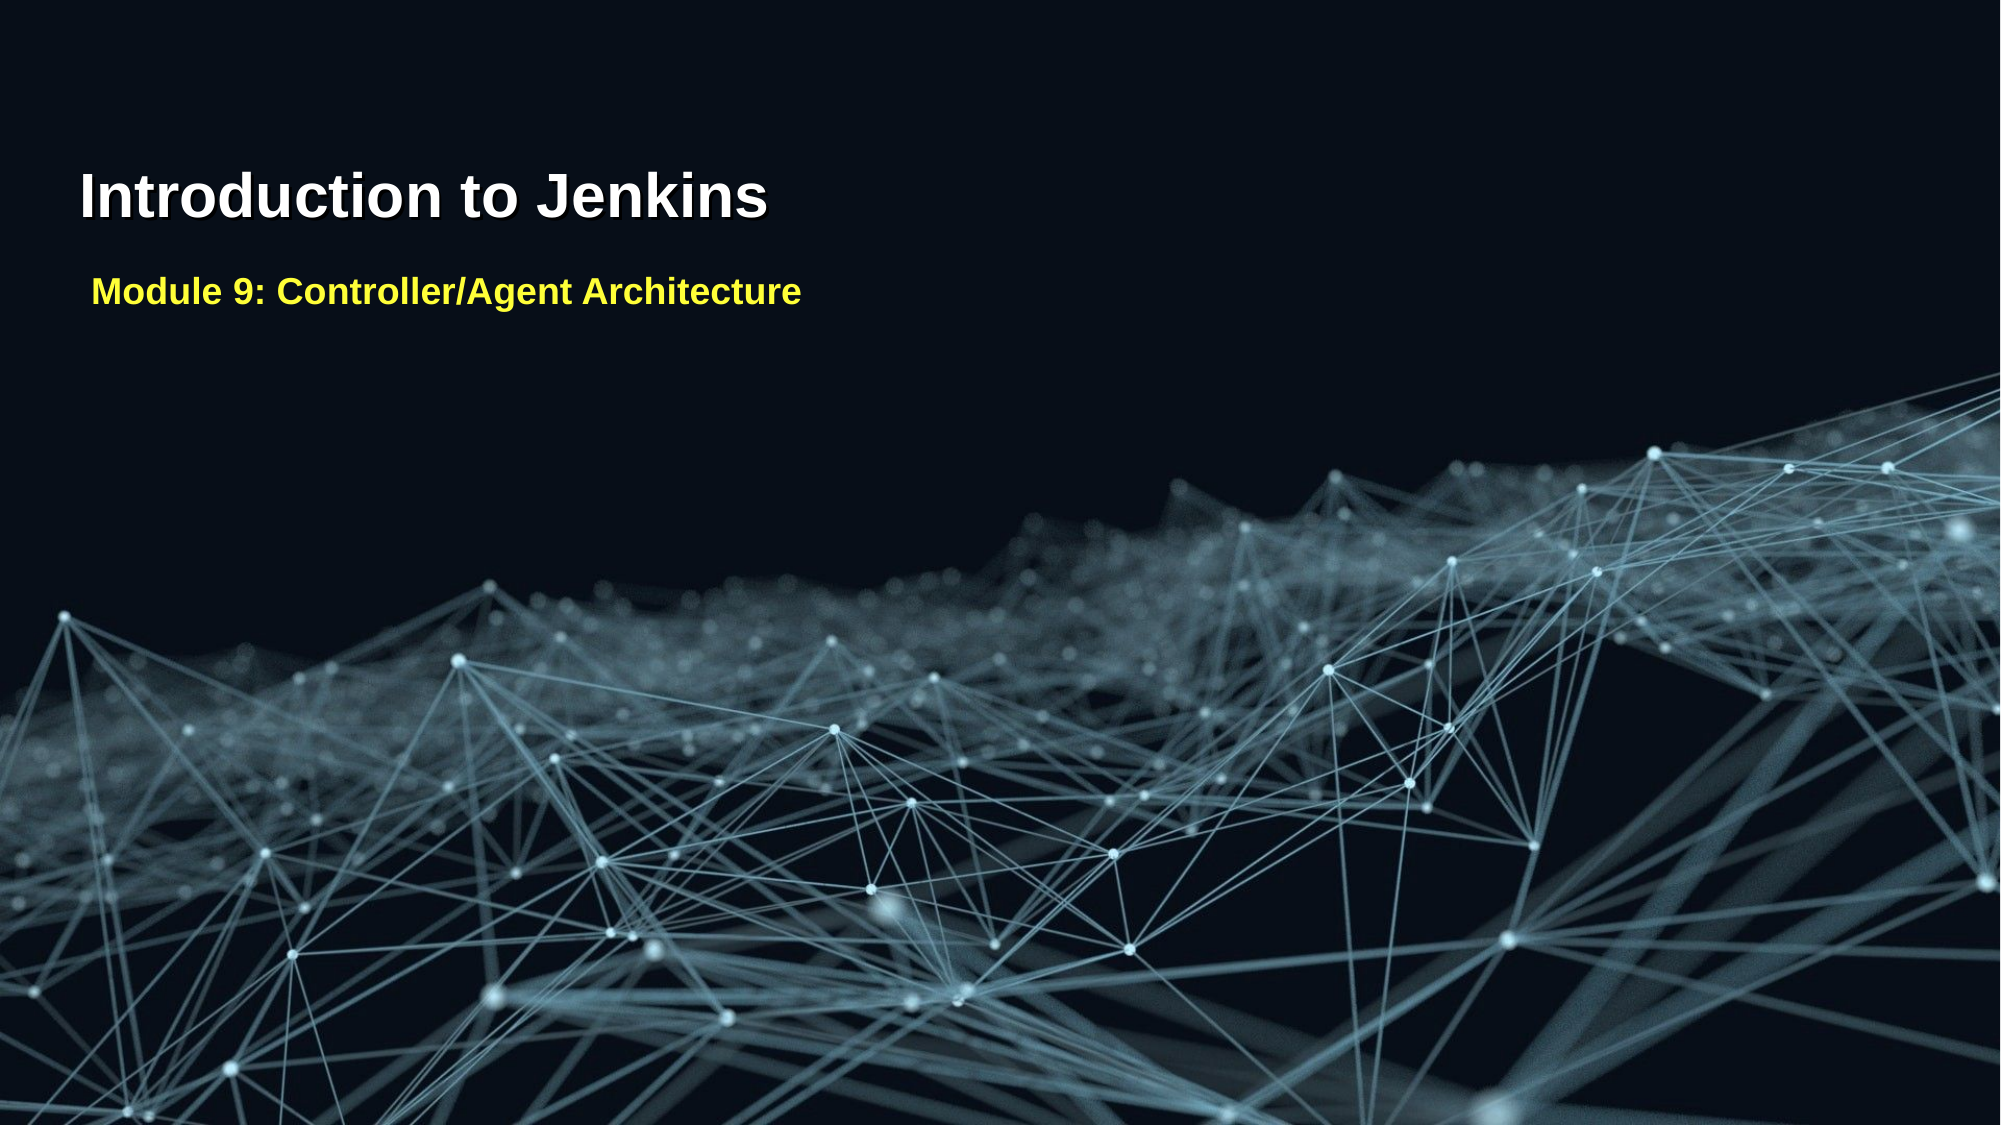

Introduction to Jenkins
Module 9: Controller/Agent Architecture